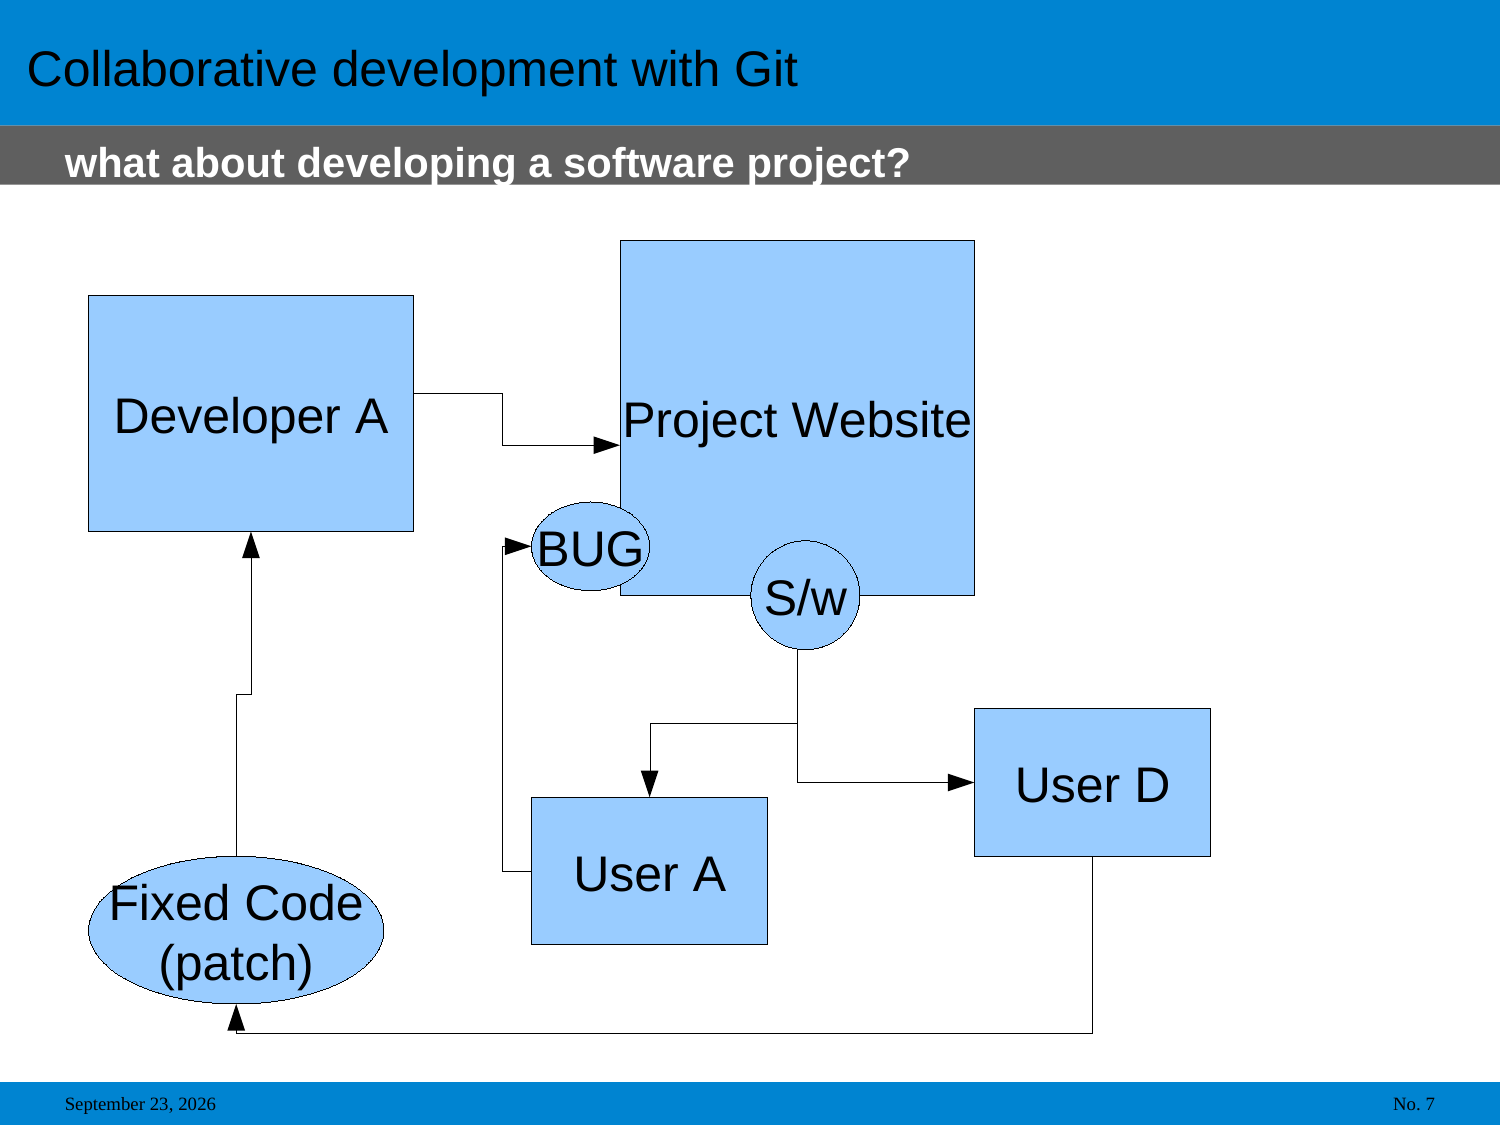

# what about developing a software project?
Project Website
S/w
Developer A
BUG
User D
User A
Fixed Code
(patch)
7